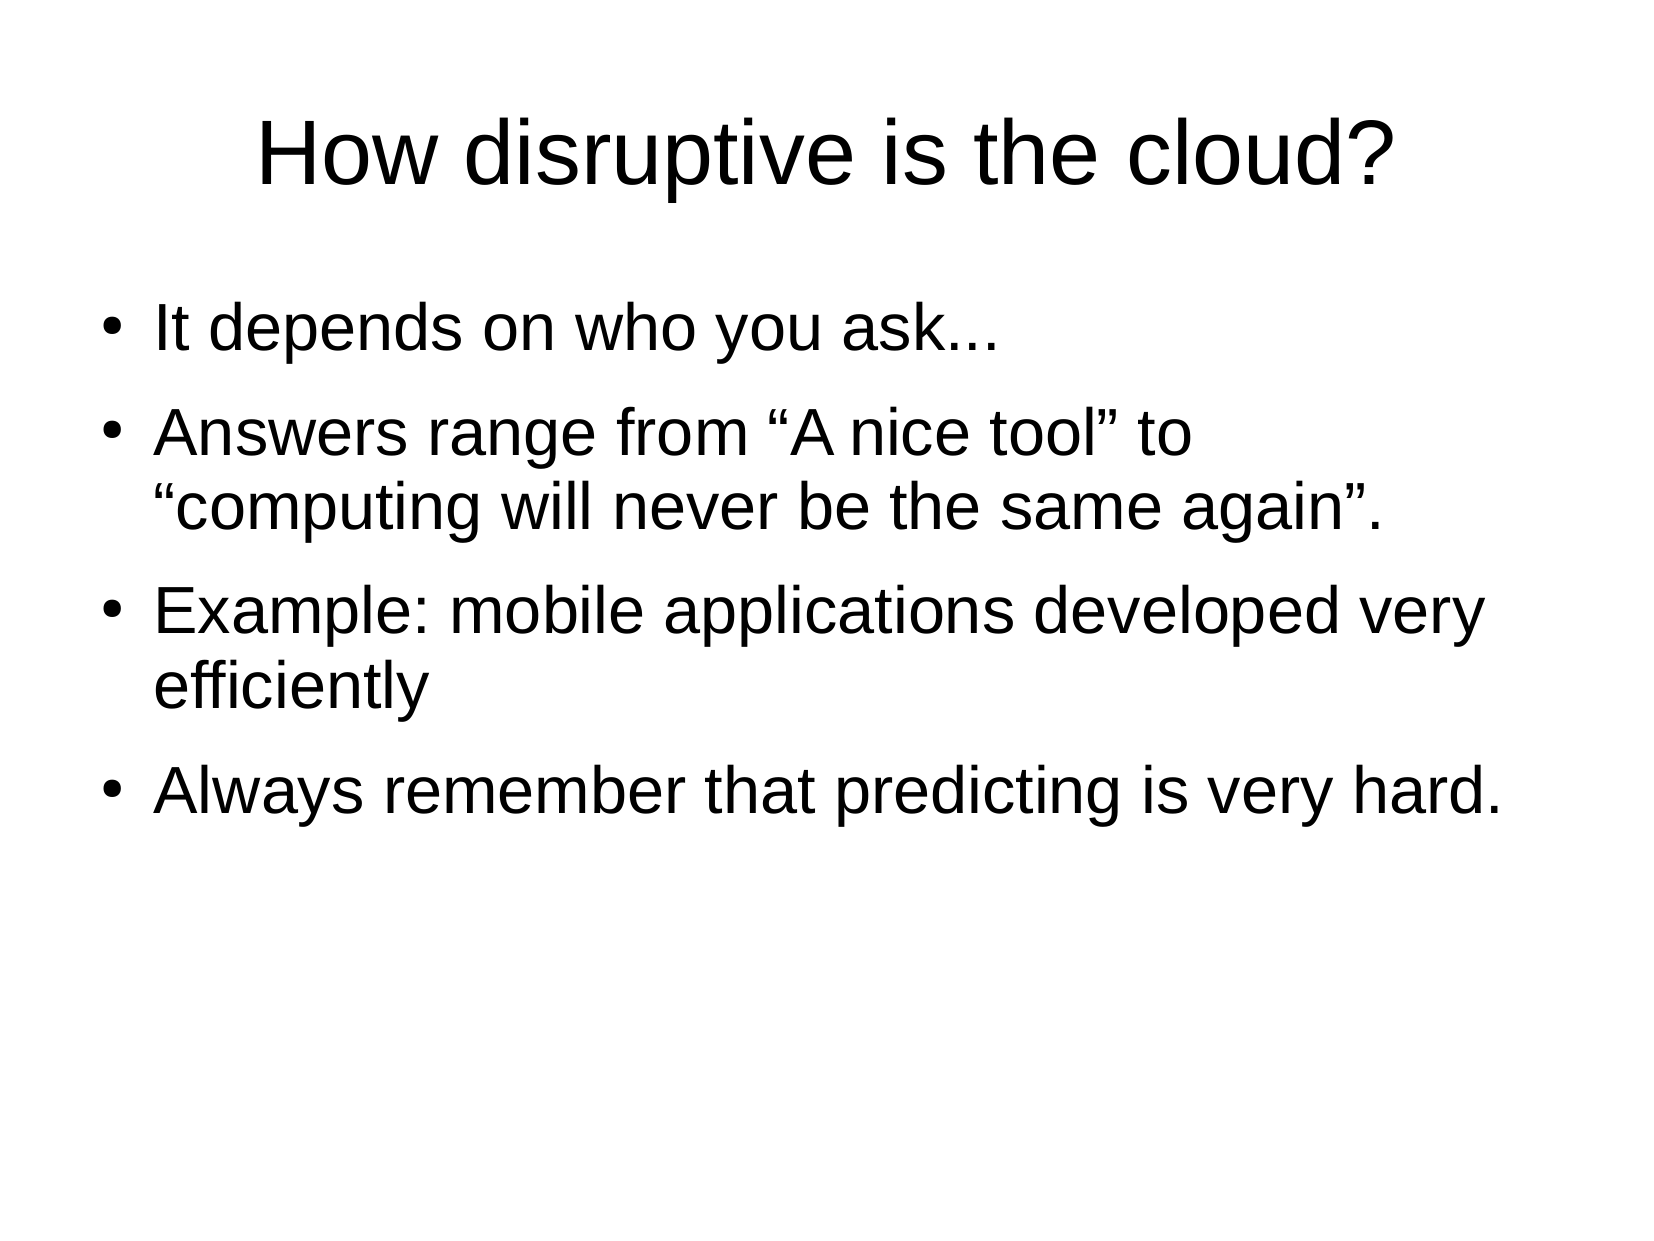

# How disruptive is the cloud?
It depends on who you ask...
Answers range from “A nice tool” to “computing will never be the same again”.
Example: mobile applications developed very efficiently
Always remember that predicting is very hard.